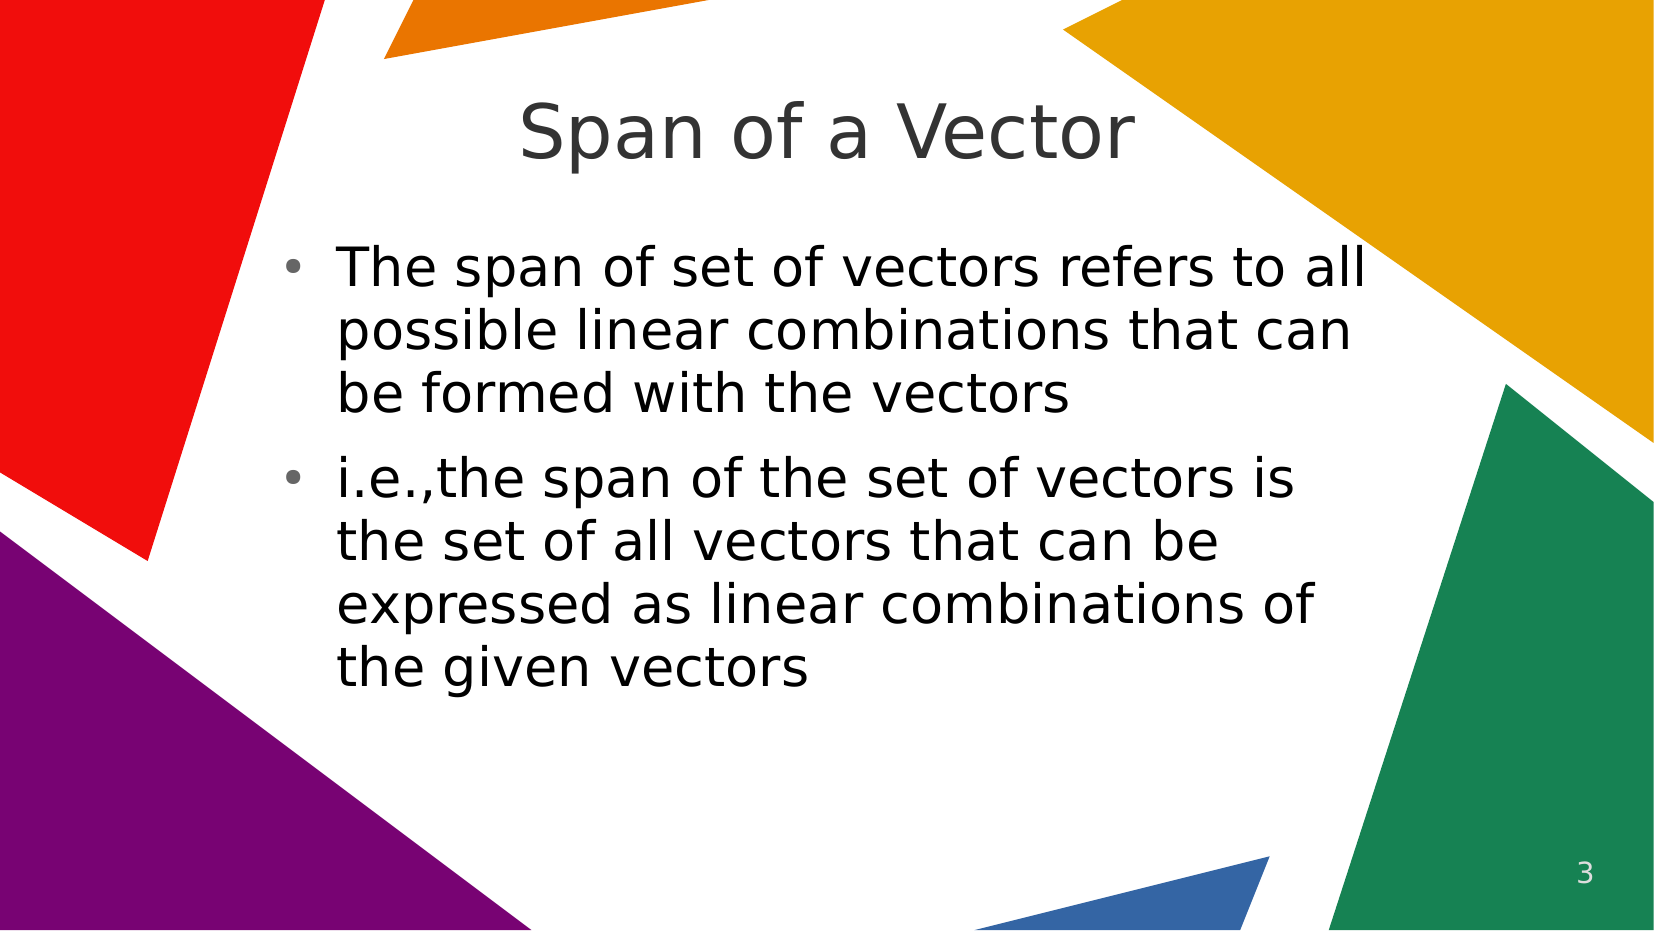

# Span of a Vector
The span of set of vectors refers to all possible linear combinations that can be formed with the vectors
i.e.,the span of the set of vectors is the set of all vectors that can be expressed as linear combinations of the given vectors
3